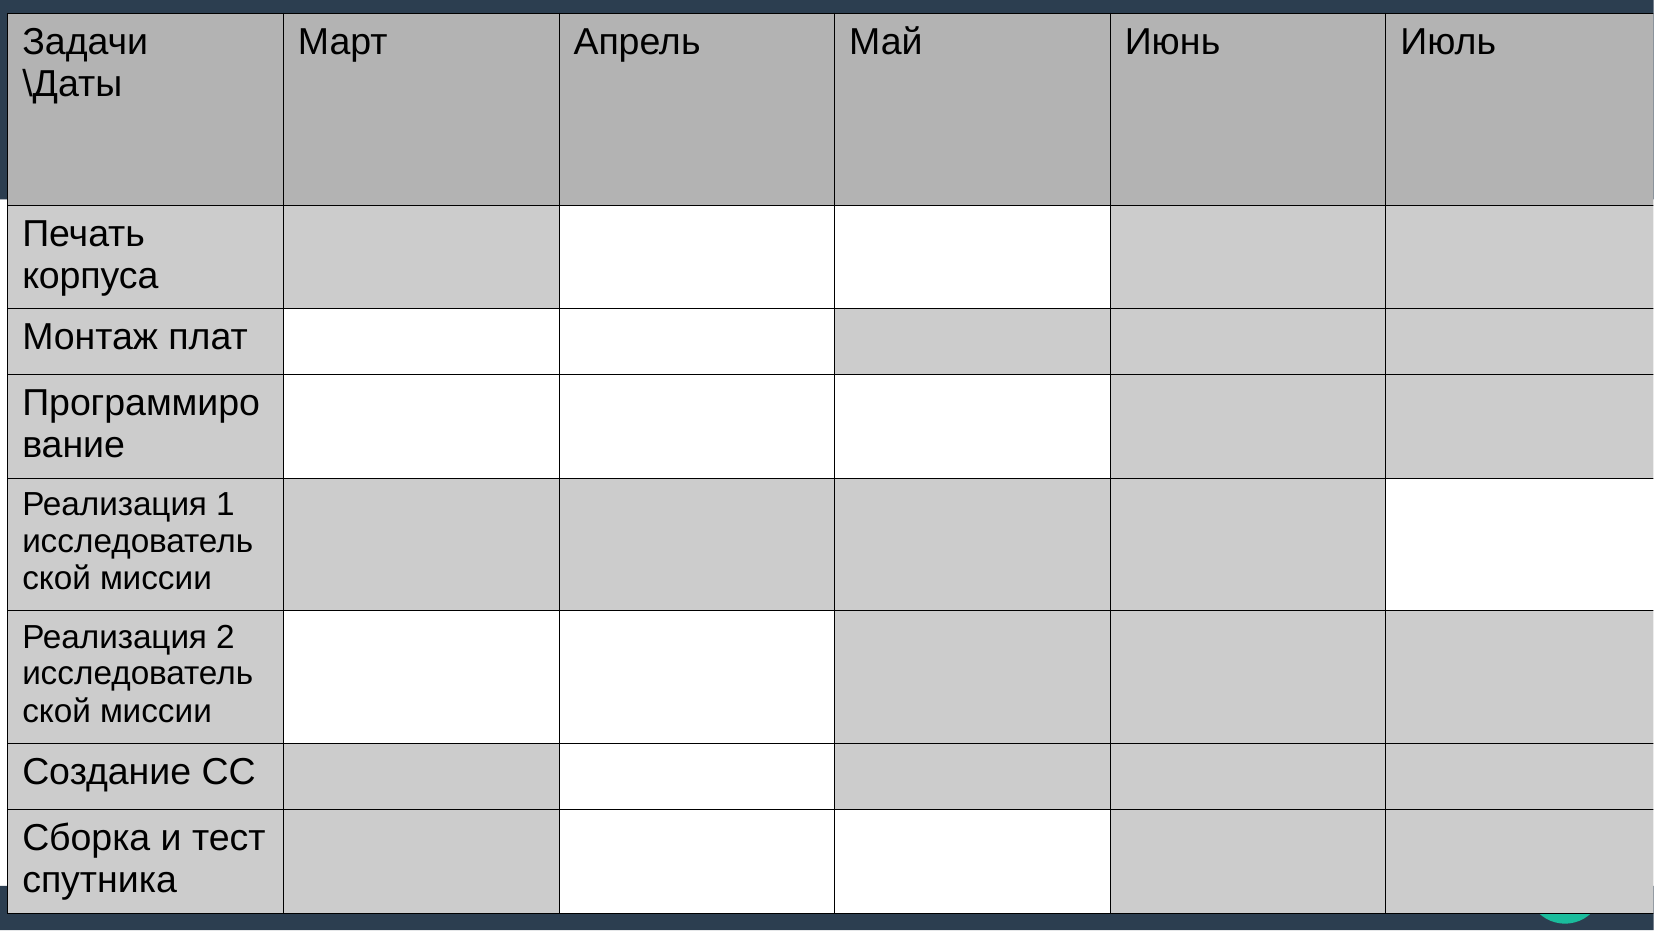

| Задачи \Даты | Март | Апрель | Май | Июнь | Июль |
| --- | --- | --- | --- | --- | --- |
| Печать корпуса | | | | | |
| Монтаж плат | | | | | |
| Программирование | | | | | |
| Реализация 1 исследовательской миссии | | | | | |
| Реализация 2 исследовательской миссии | | | | | |
| Создание СС | | | | | |
| Сборка и тест спутника | | | | | |
#